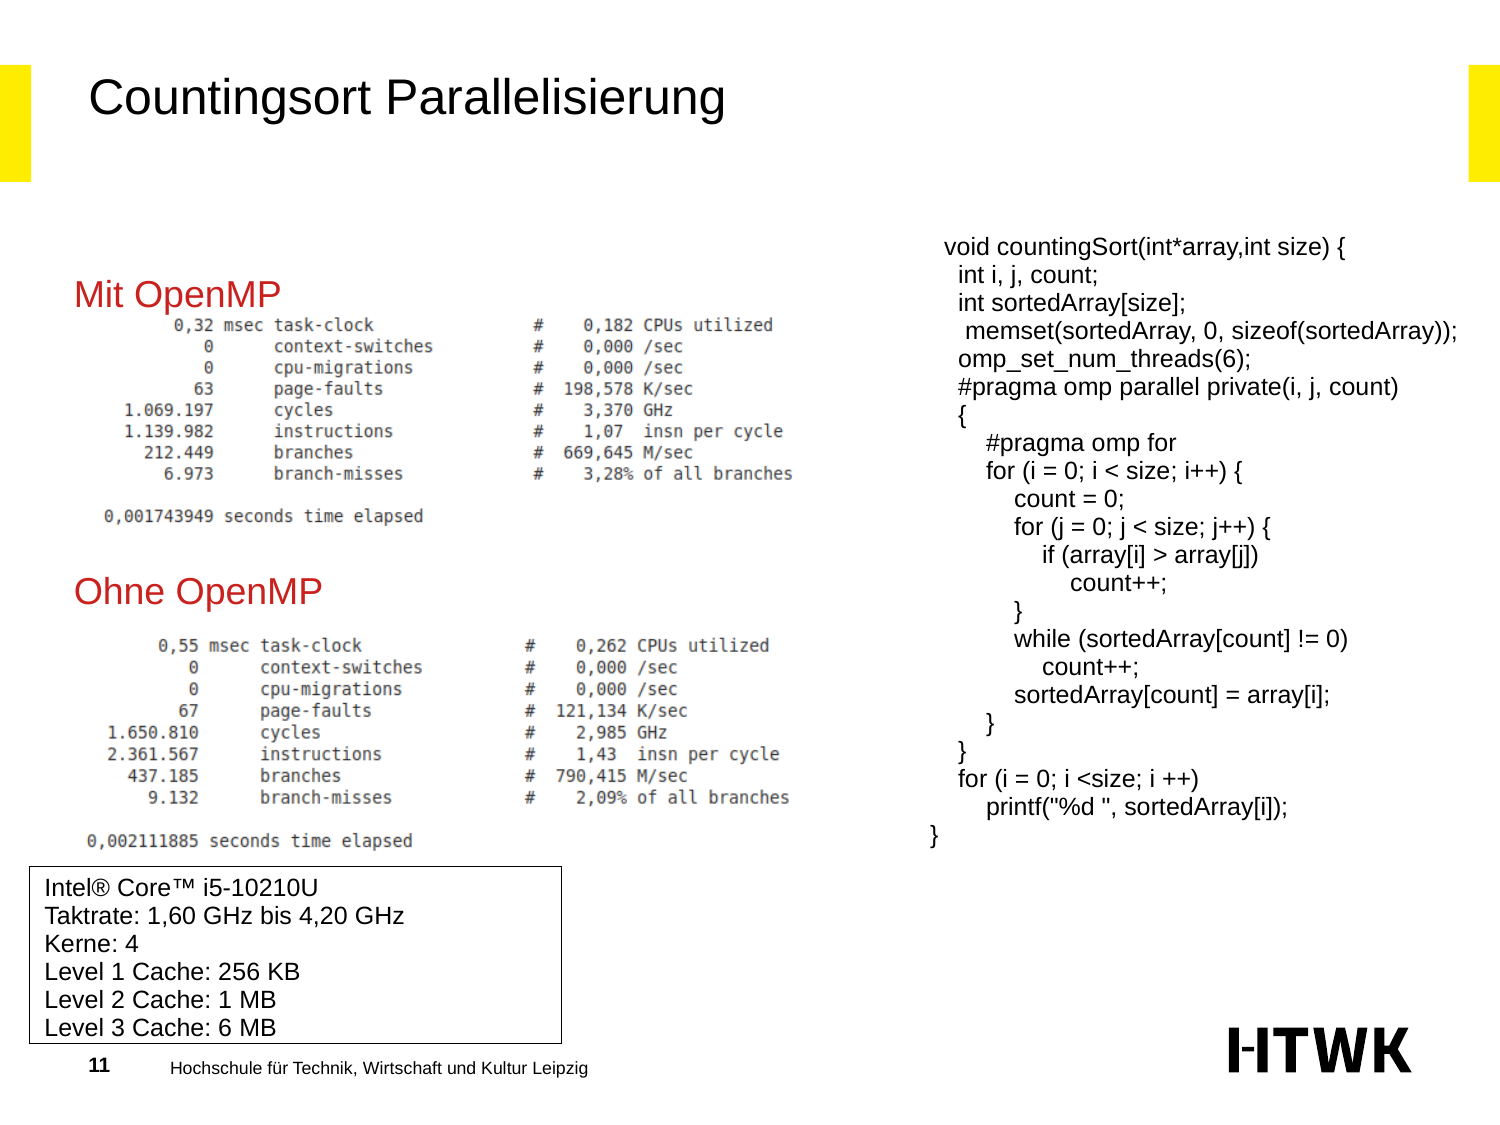

# Countingsort Parallelisierung
 void countingSort(int*array,int size) {
 int i, j, count;
 int sortedArray[size];
 memset(sortedArray, 0, sizeof(sortedArray));
 omp_set_num_threads(6);
 #pragma omp parallel private(i, j, count)
 {
 #pragma omp for
 for (i = 0; i < size; i++) {
 count = 0;
 for (j = 0; j < size; j++) {
 if (array[i] > array[j])
 count++;
 }
 while (sortedArray[count] != 0)
 count++;
 sortedArray[count] = array[i];
 }
 }
 for (i = 0; i <size; i ++)
 printf("%d ", sortedArray[i]);
}
Mit OpenMP
Ohne OpenMP
Intel® Core™ i5-10210U
Taktrate: 1,60 GHz bis 4,20 GHz
Kerne: 4
Level 1 Cache: 256 KB
Level 2 Cache: 1 MB
Level 3 Cache: 6 MB